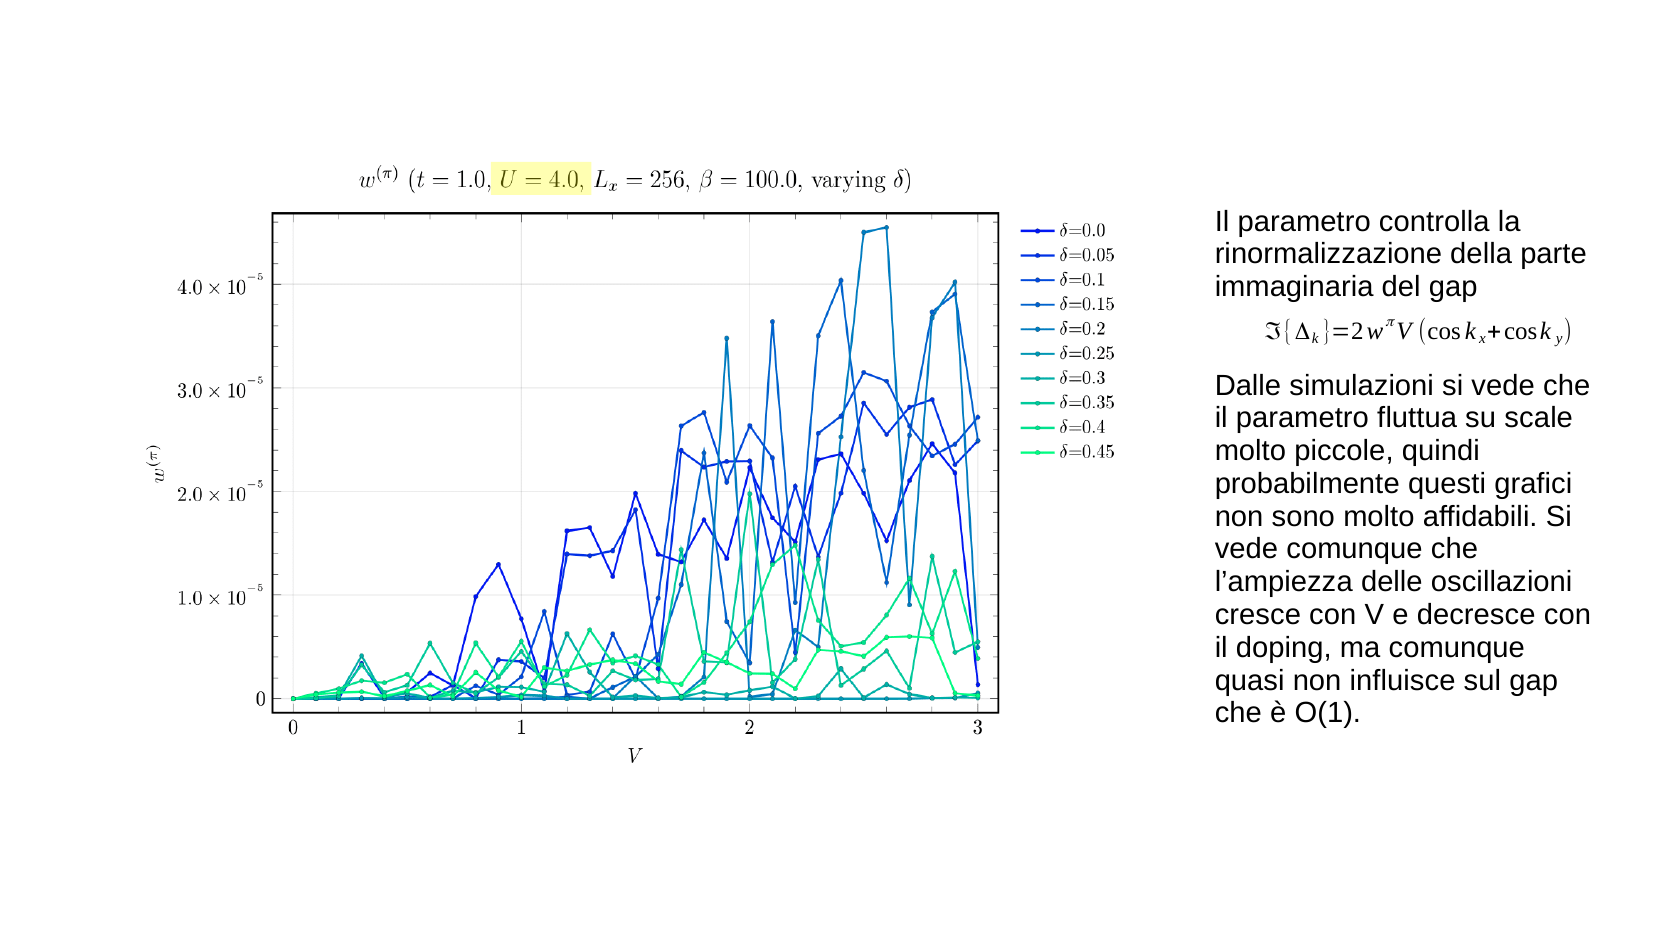

Il parametro controlla la rinormalizzazione della parte immaginaria del gap
Dalle simulazioni si vede che il parametro fluttua su scale molto piccole, quindi probabilmente questi grafici non sono molto affidabili. Si vede comunque che l’ampiezza delle oscillazioni cresce con V e decresce con il doping, ma comunque quasi non influisce sul gap che è O(1).